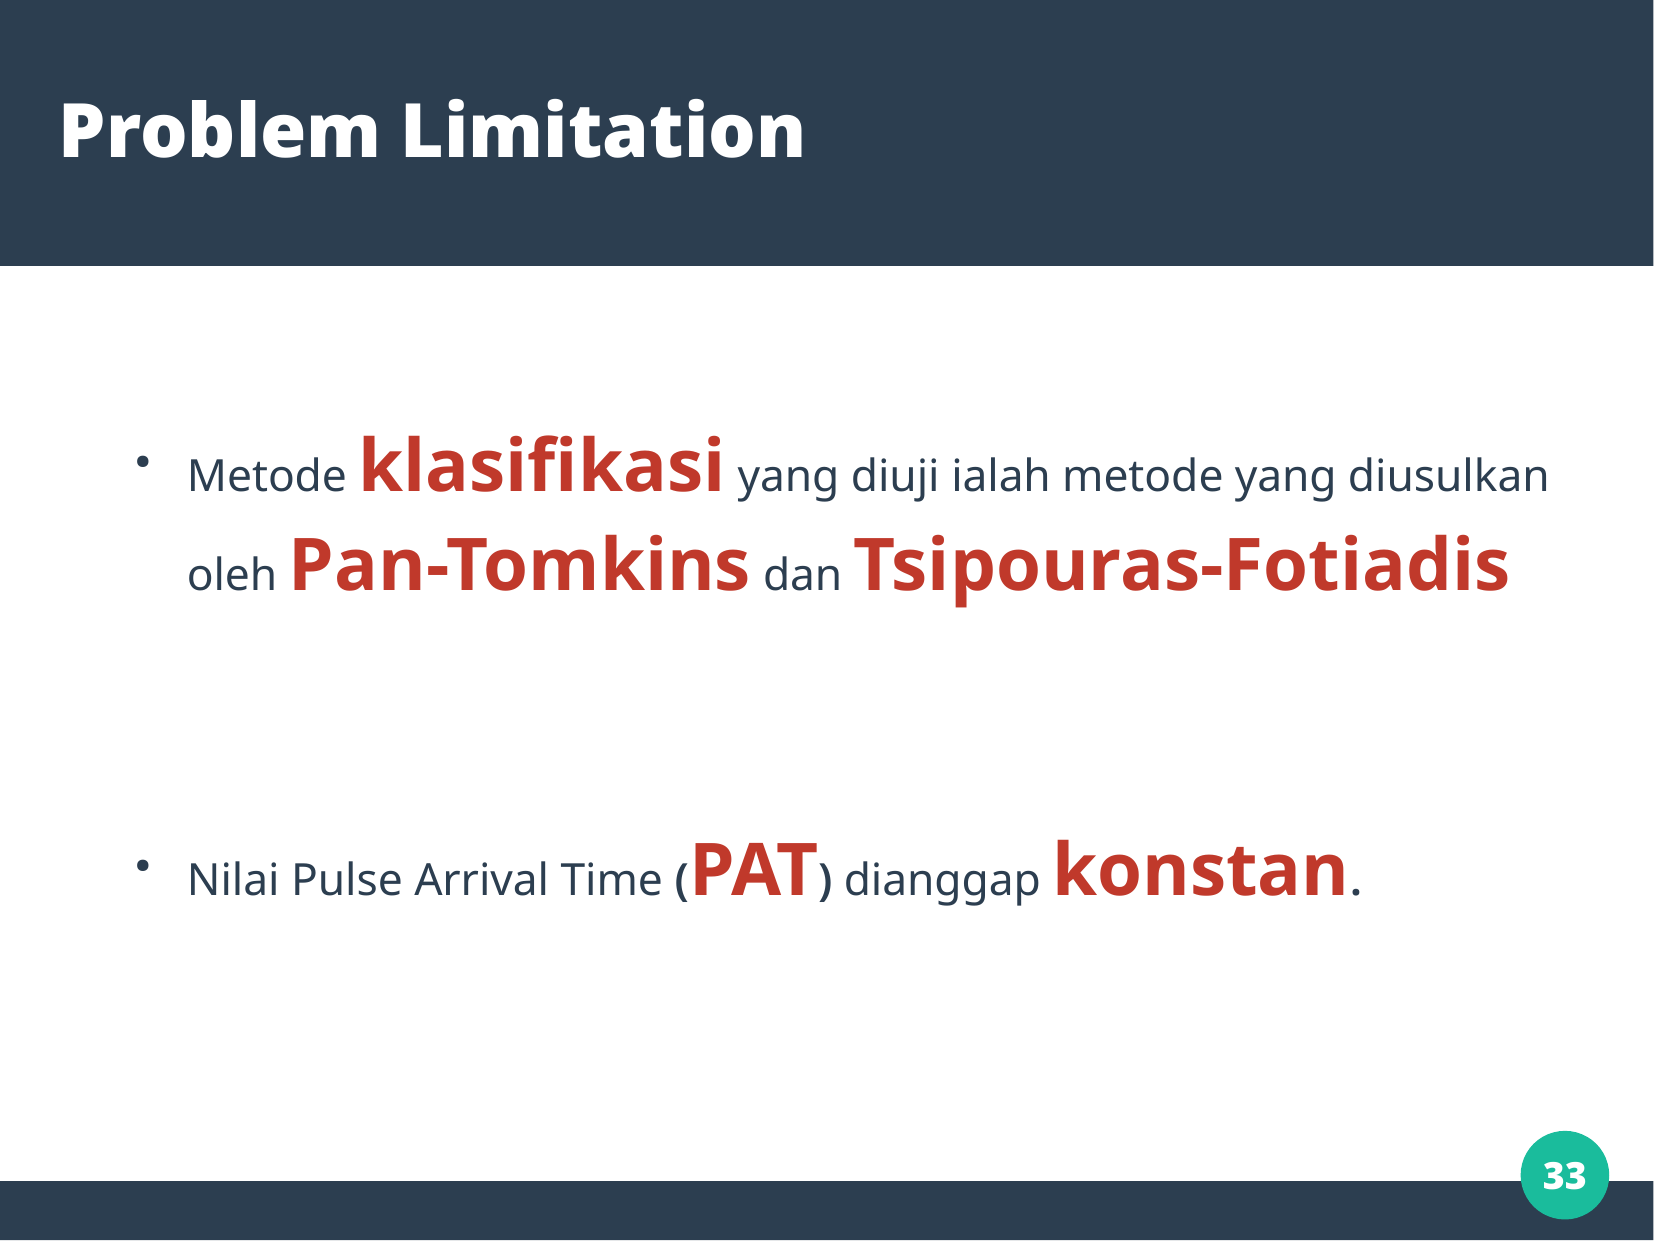

# Problem Limitation
Metode klasifikasi yang diuji ialah metode yang diusulkan oleh Pan-Tomkins dan Tsipouras-Fotiadis
Nilai Pulse Arrival Time (PAT) dianggap konstan.
33